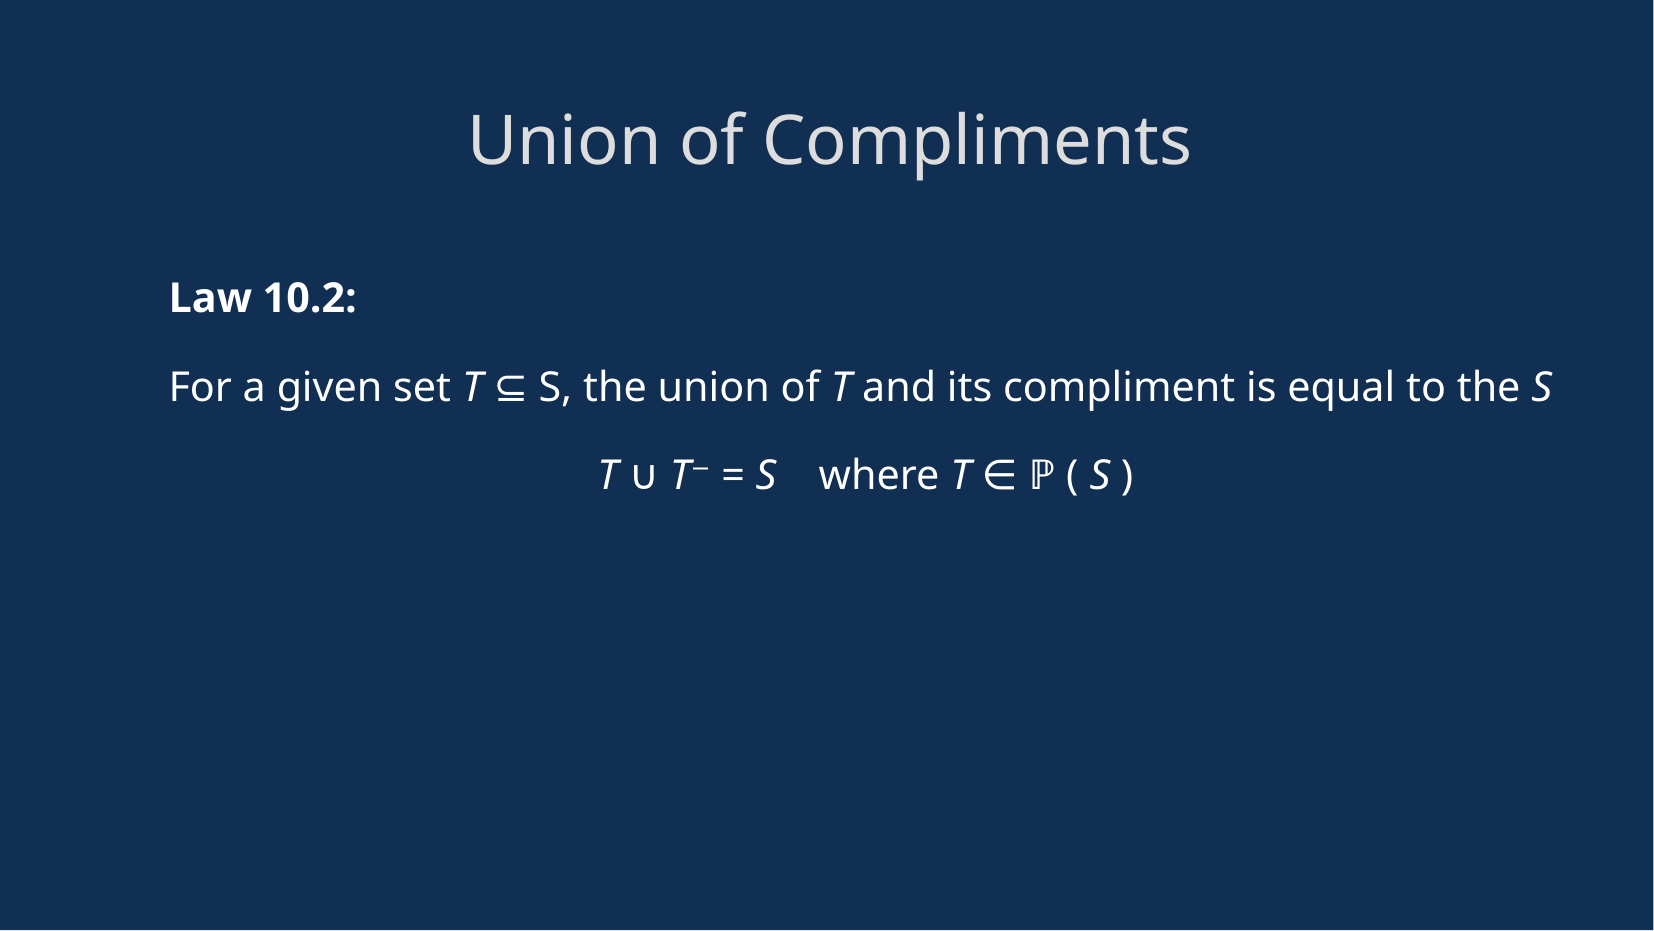

# Union of Compliments
Law 10.2:
For a given set T ⊆ S, the union of T and its compliment is equal to the S
T ∪ T− = S 	where T ∈ ℙ ( S )